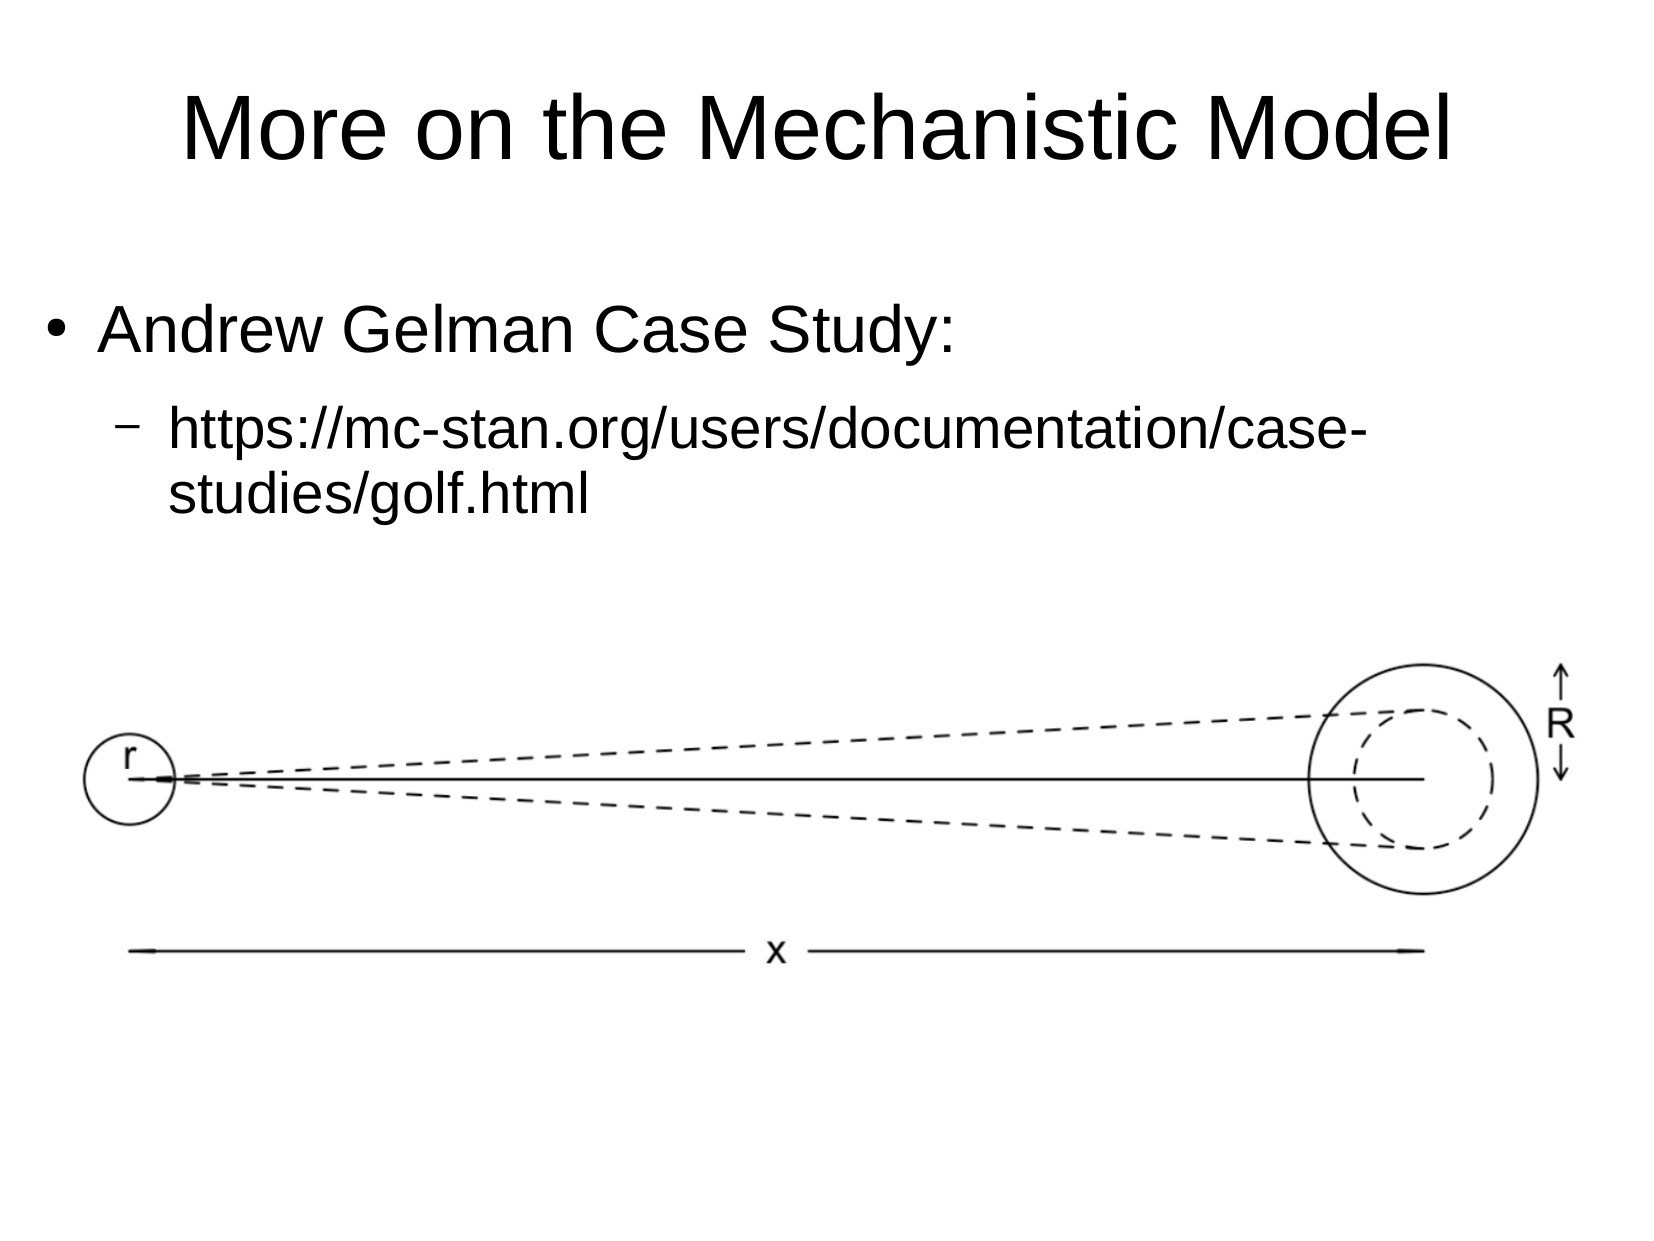

# More on the Mechanistic Model
Andrew Gelman Case Study:
https://mc-stan.org/users/documentation/case-studies/golf.html